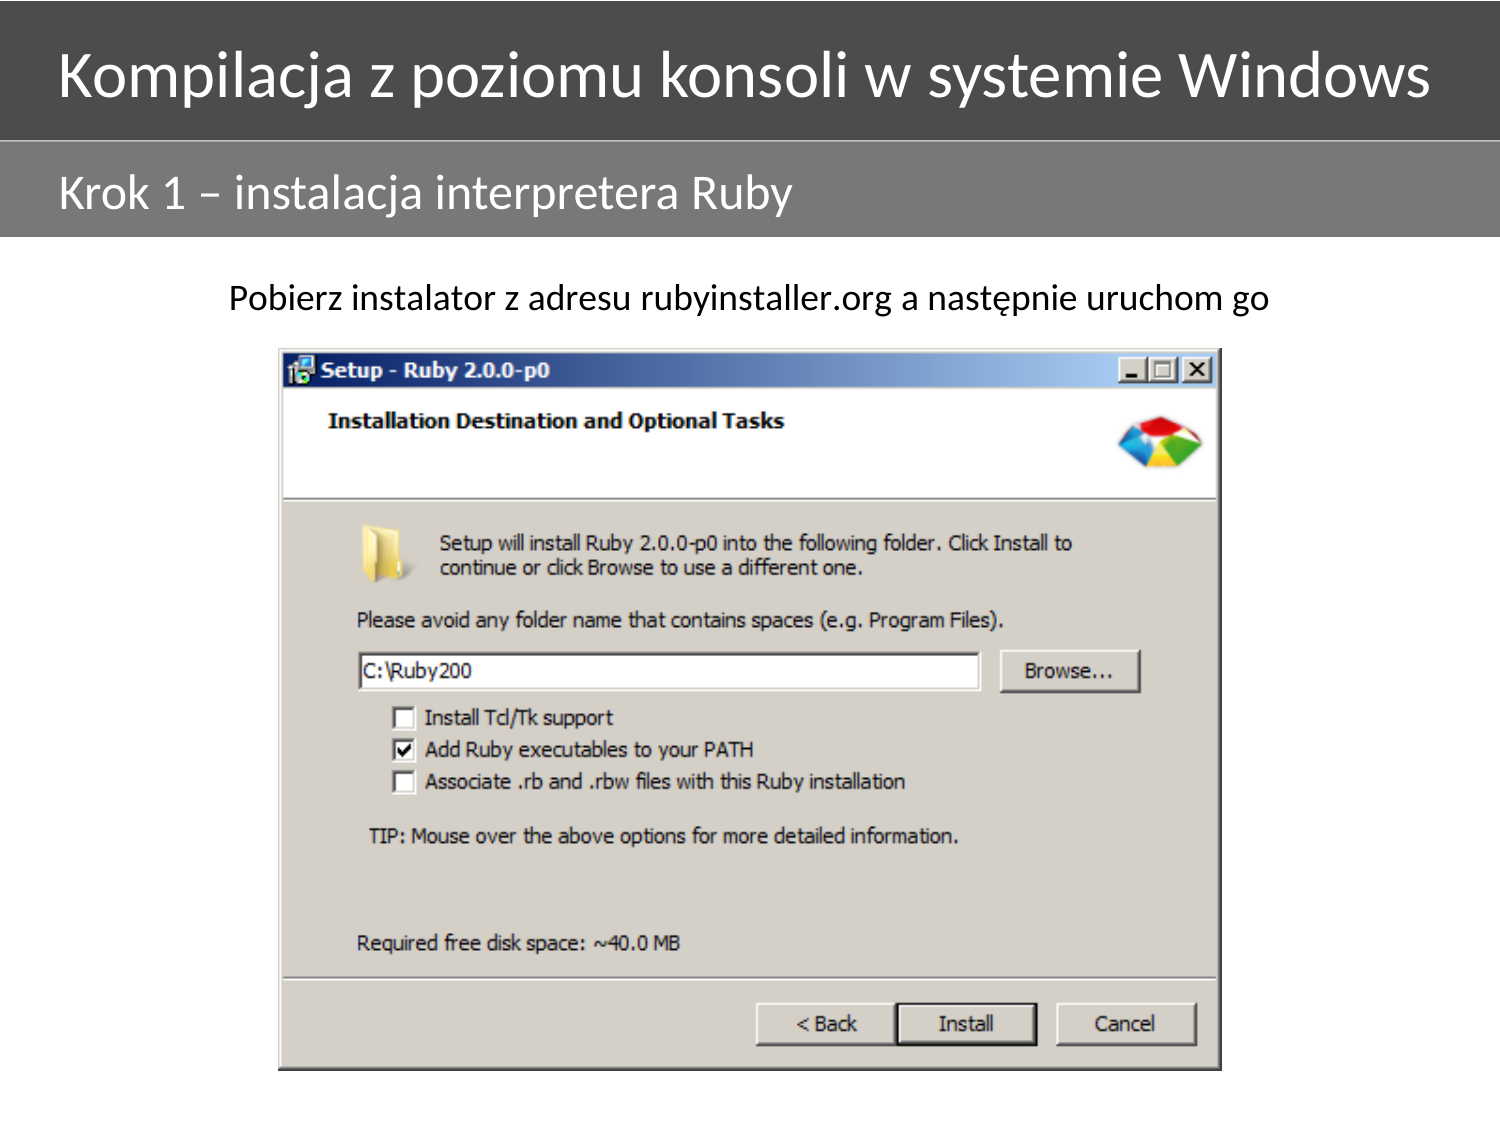

Kompilacja z poziomu konsoli w systemie Windows
Krok 1 – instalacja interpretera Ruby
# Pobierz instalator z adresu rubyinstaller.org a następnie uruchom go